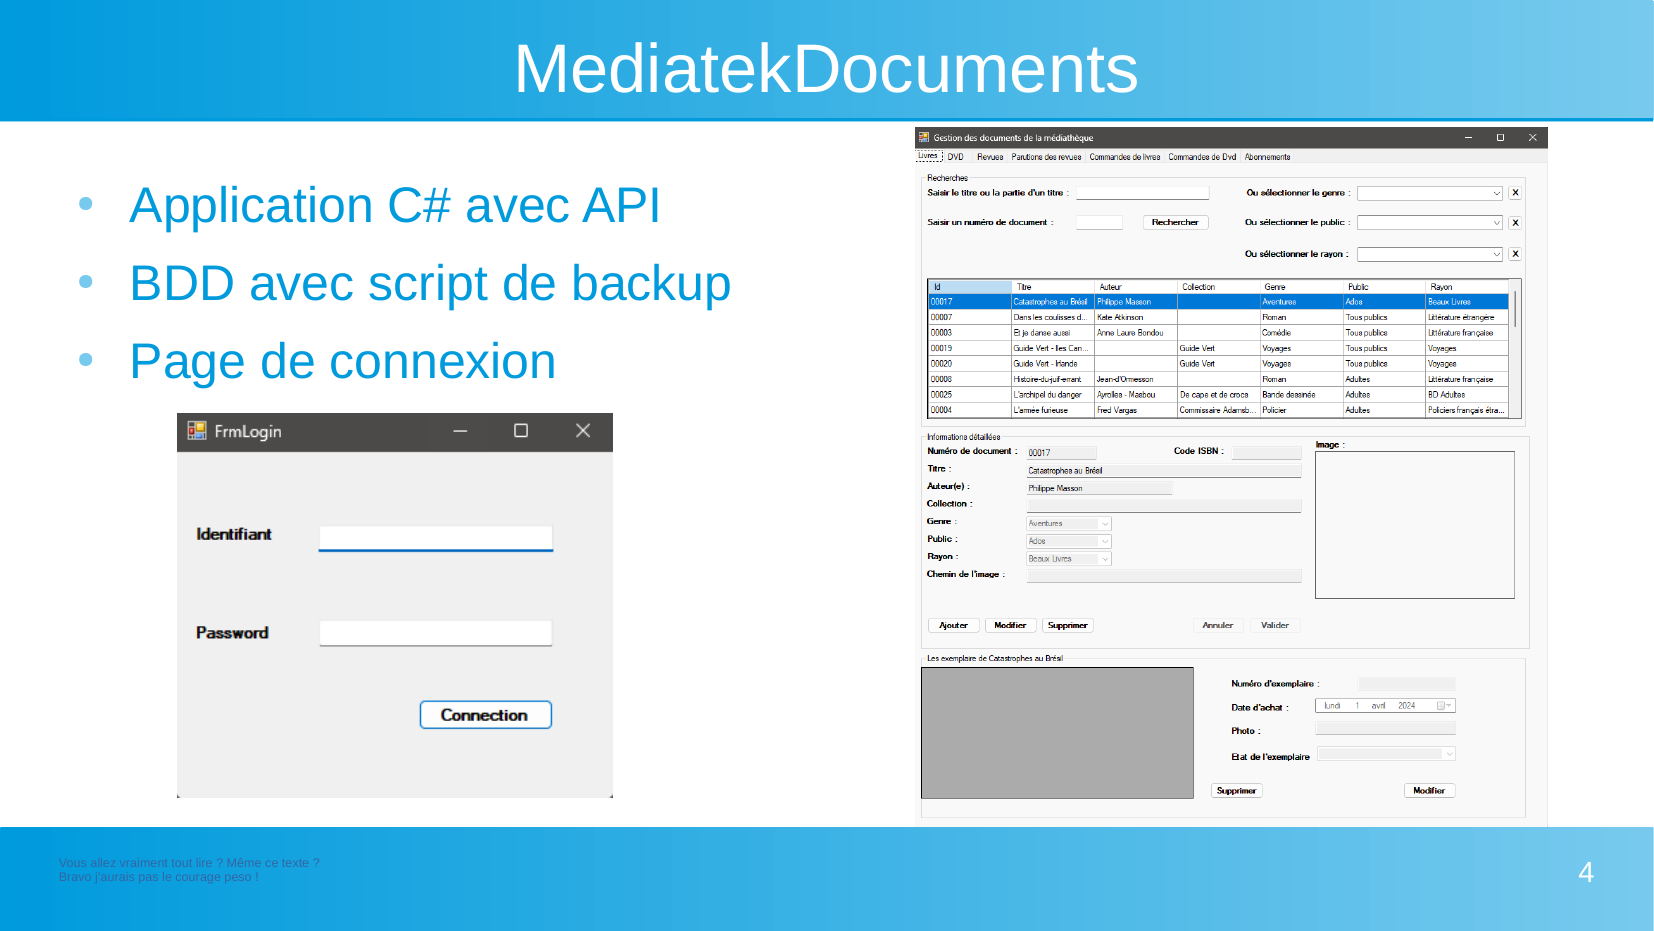

# MediatekDocuments
Application C# avec API
BDD avec script de backup
Page de connexion
4